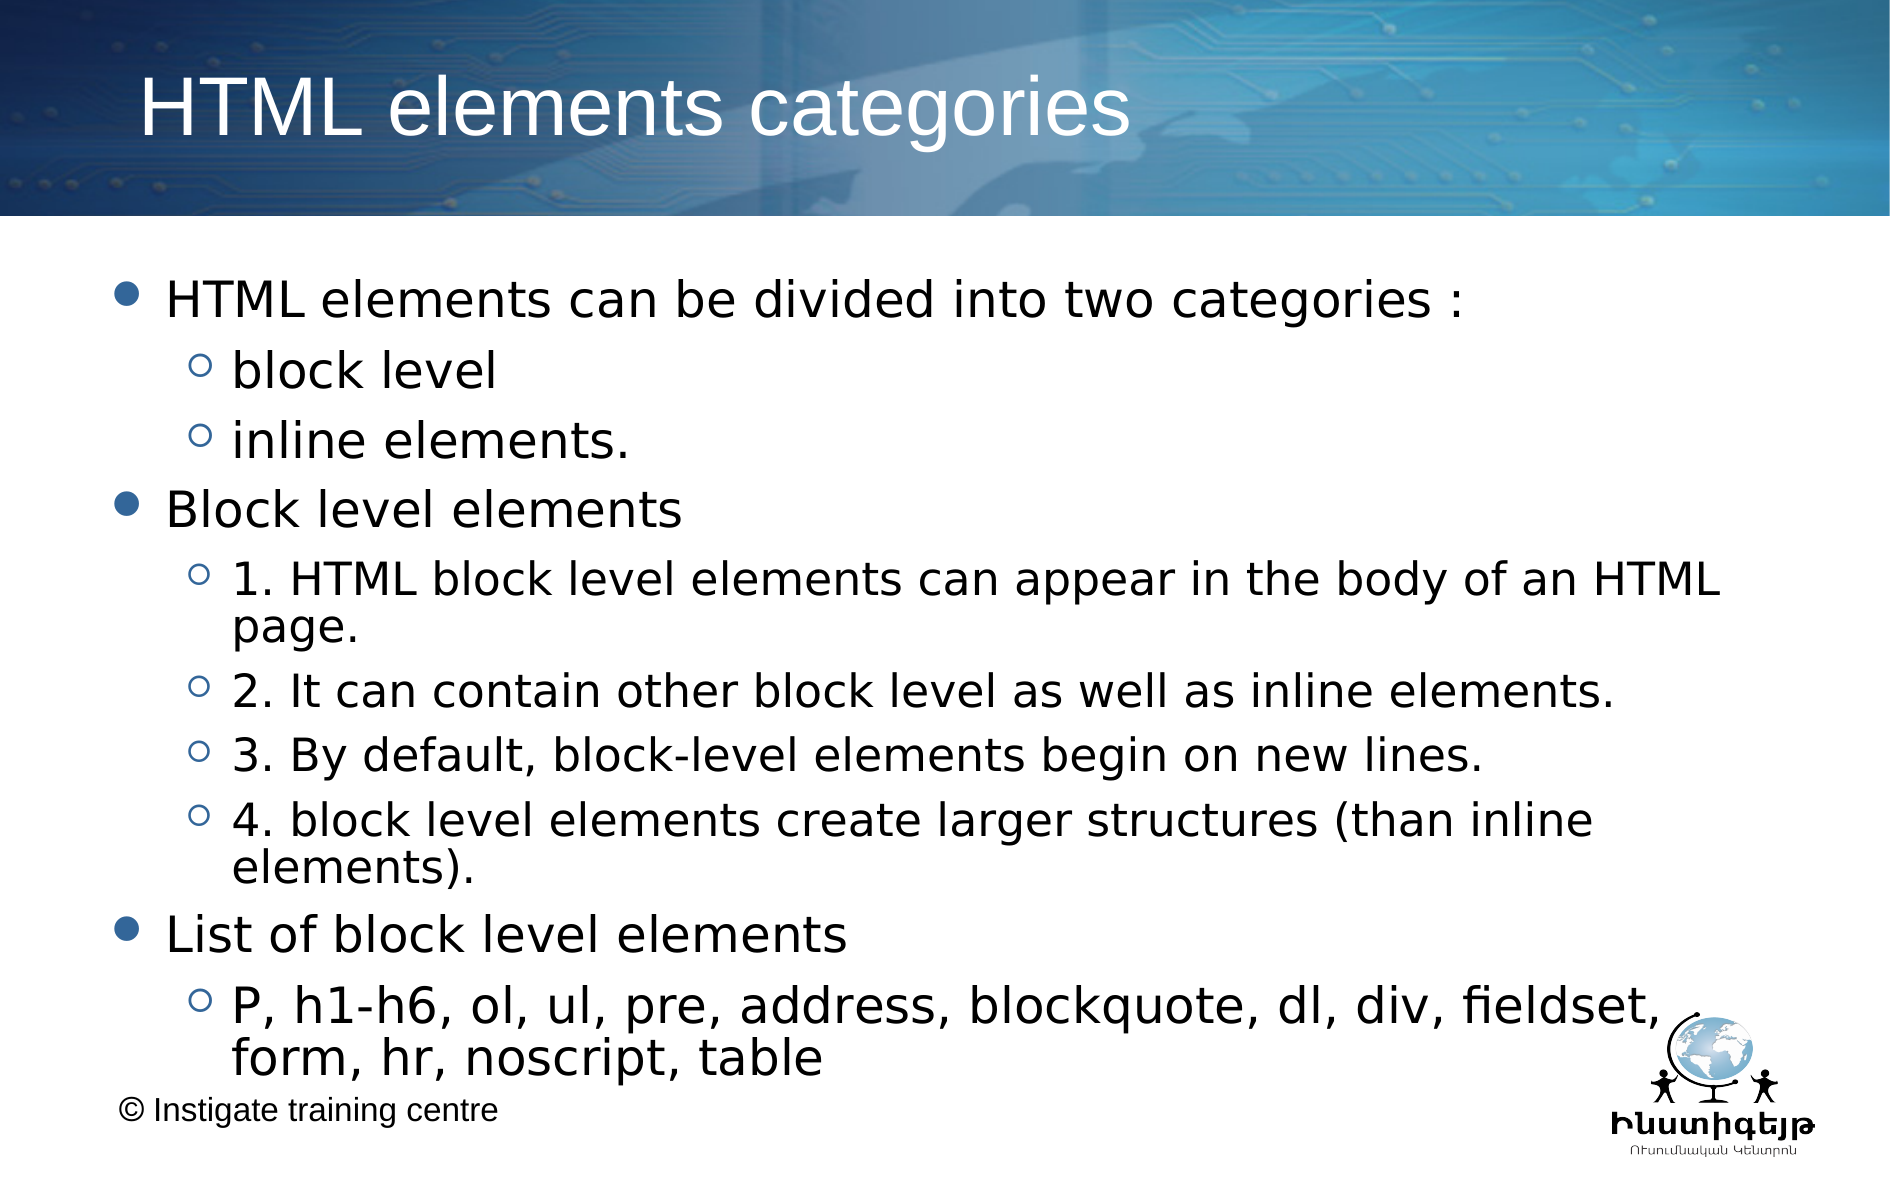

HTML elements categories
# HTML elements can be divided into two categories :
block level
inline elements.
Block level elements
1. HTML block level elements can appear in the body of an HTML page.
2. It can contain other block level as well as inline elements.
3. By default, block-level elements begin on new lines.
4. block level elements create larger structures (than inline elements).
List of block level elements
P, h1-h6, ol, ul, pre, address, blockquote, dl, div, fieldset, form, hr, noscript, table